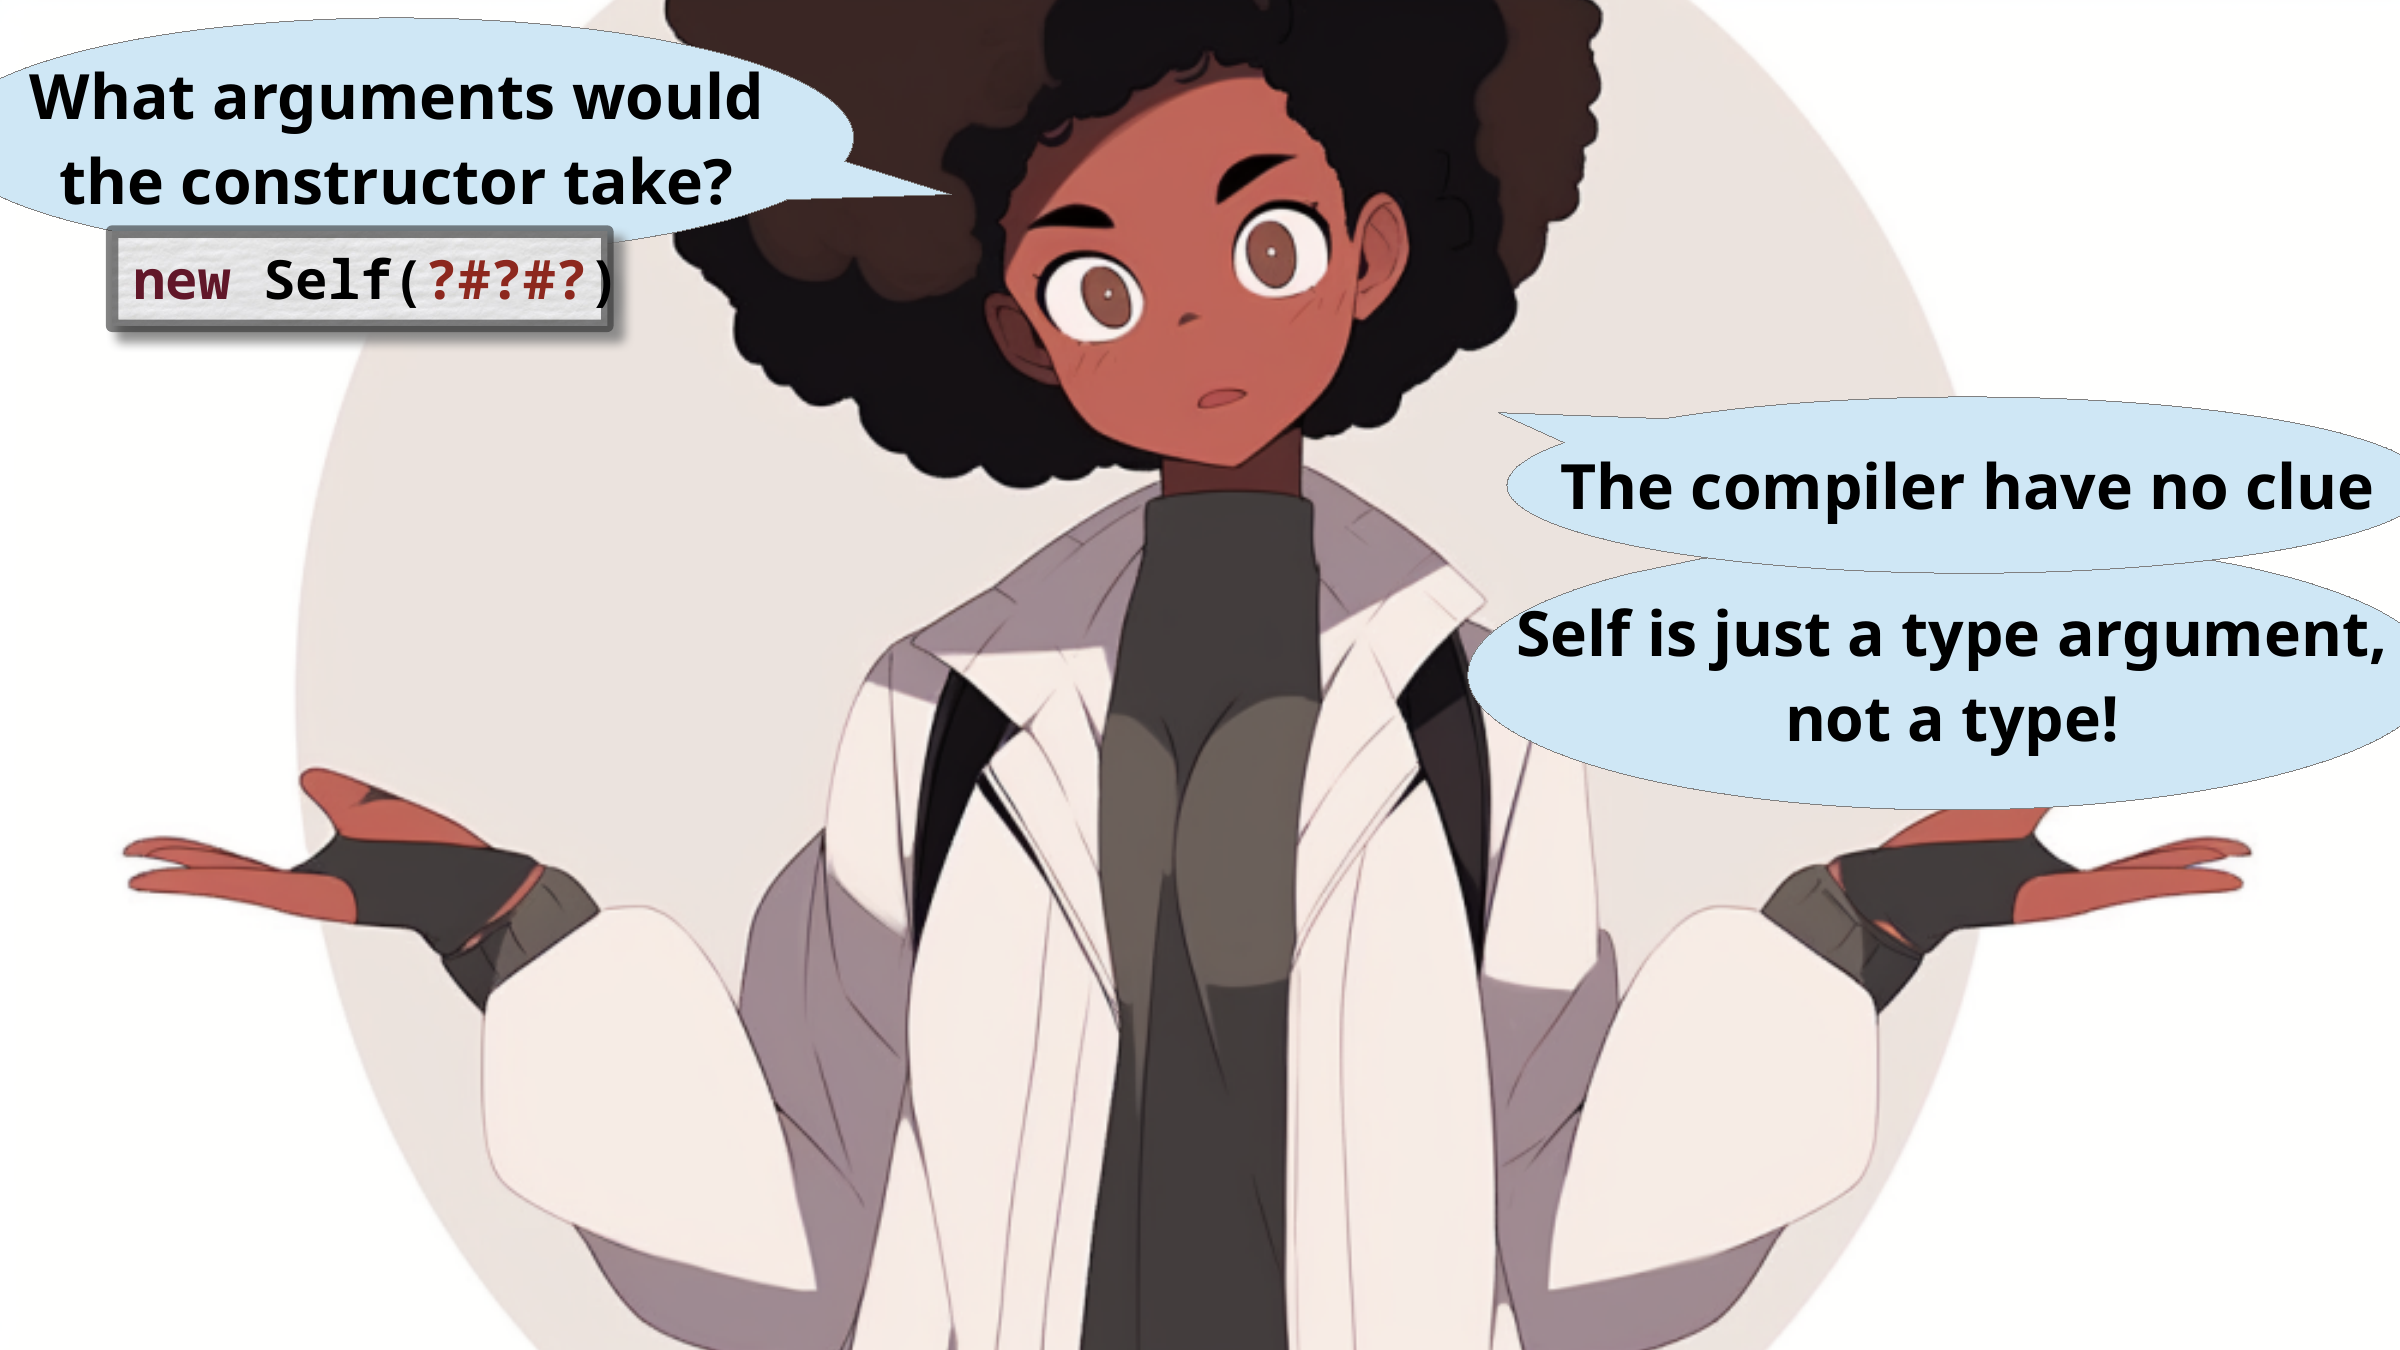

What arguments would
the constructor take?
new Self(?#?#?)
The compiler have no clue
Self is just a type argument,
not a type!